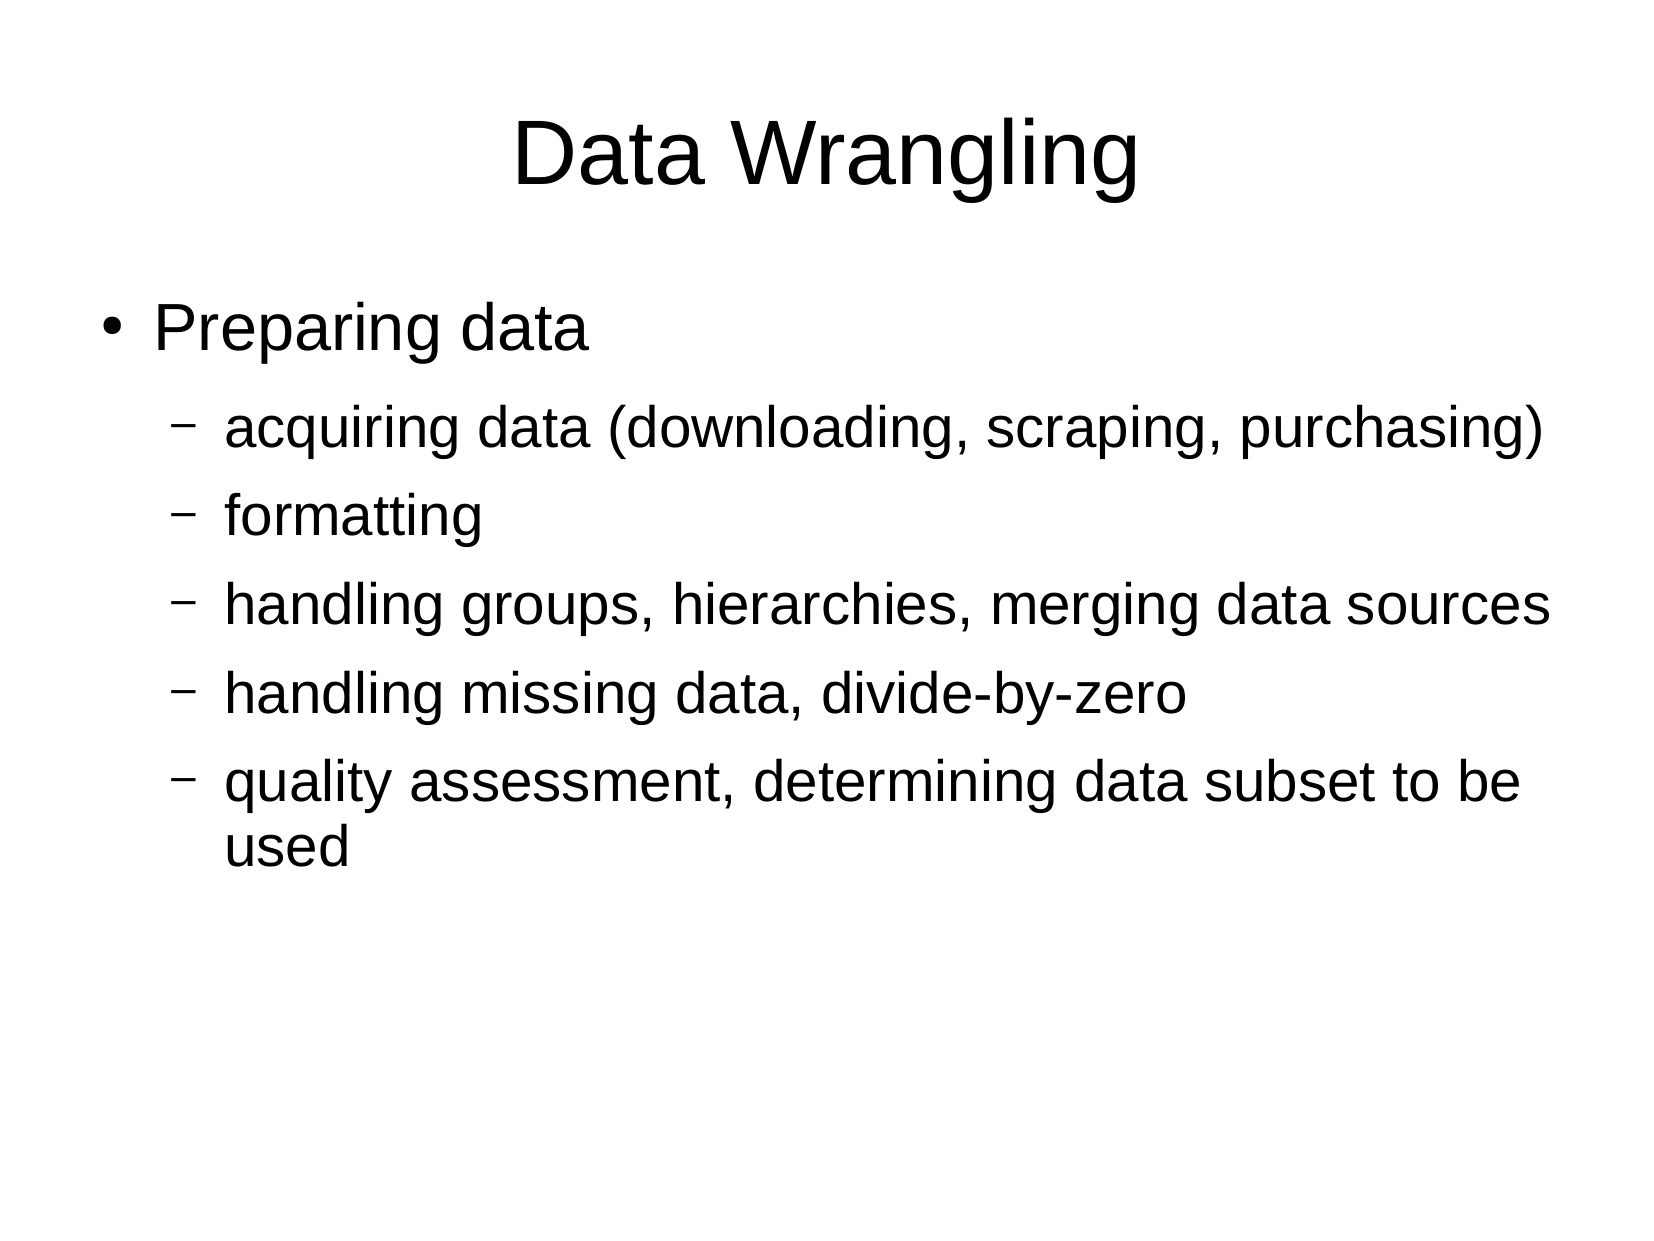

# Data Wrangling
Preparing data
acquiring data (downloading, scraping, purchasing)
formatting
handling groups, hierarchies, merging data sources
handling missing data, divide-by-zero
quality assessment, determining data subset to be used